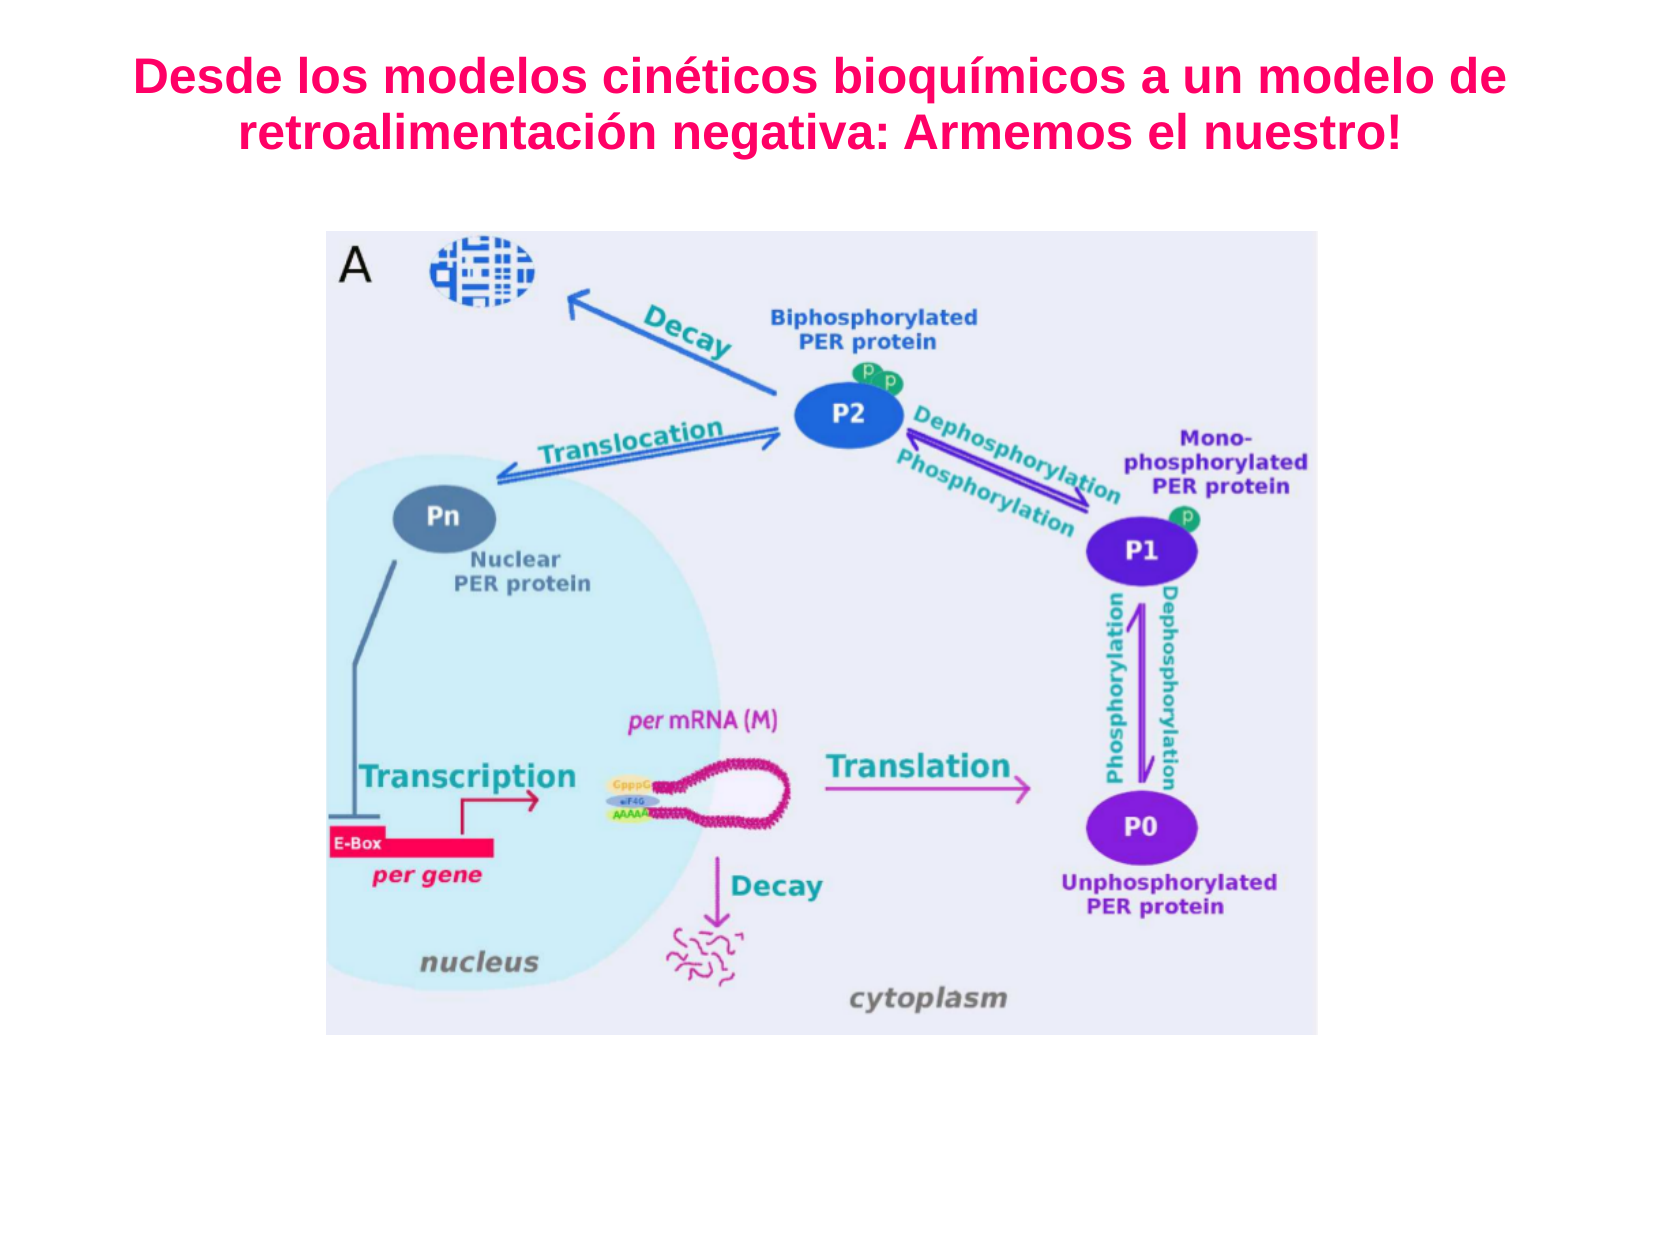

Desde los modelos cinéticos bioquímicos a un modelo de retroalimentación negativa: Armemos el nuestro!